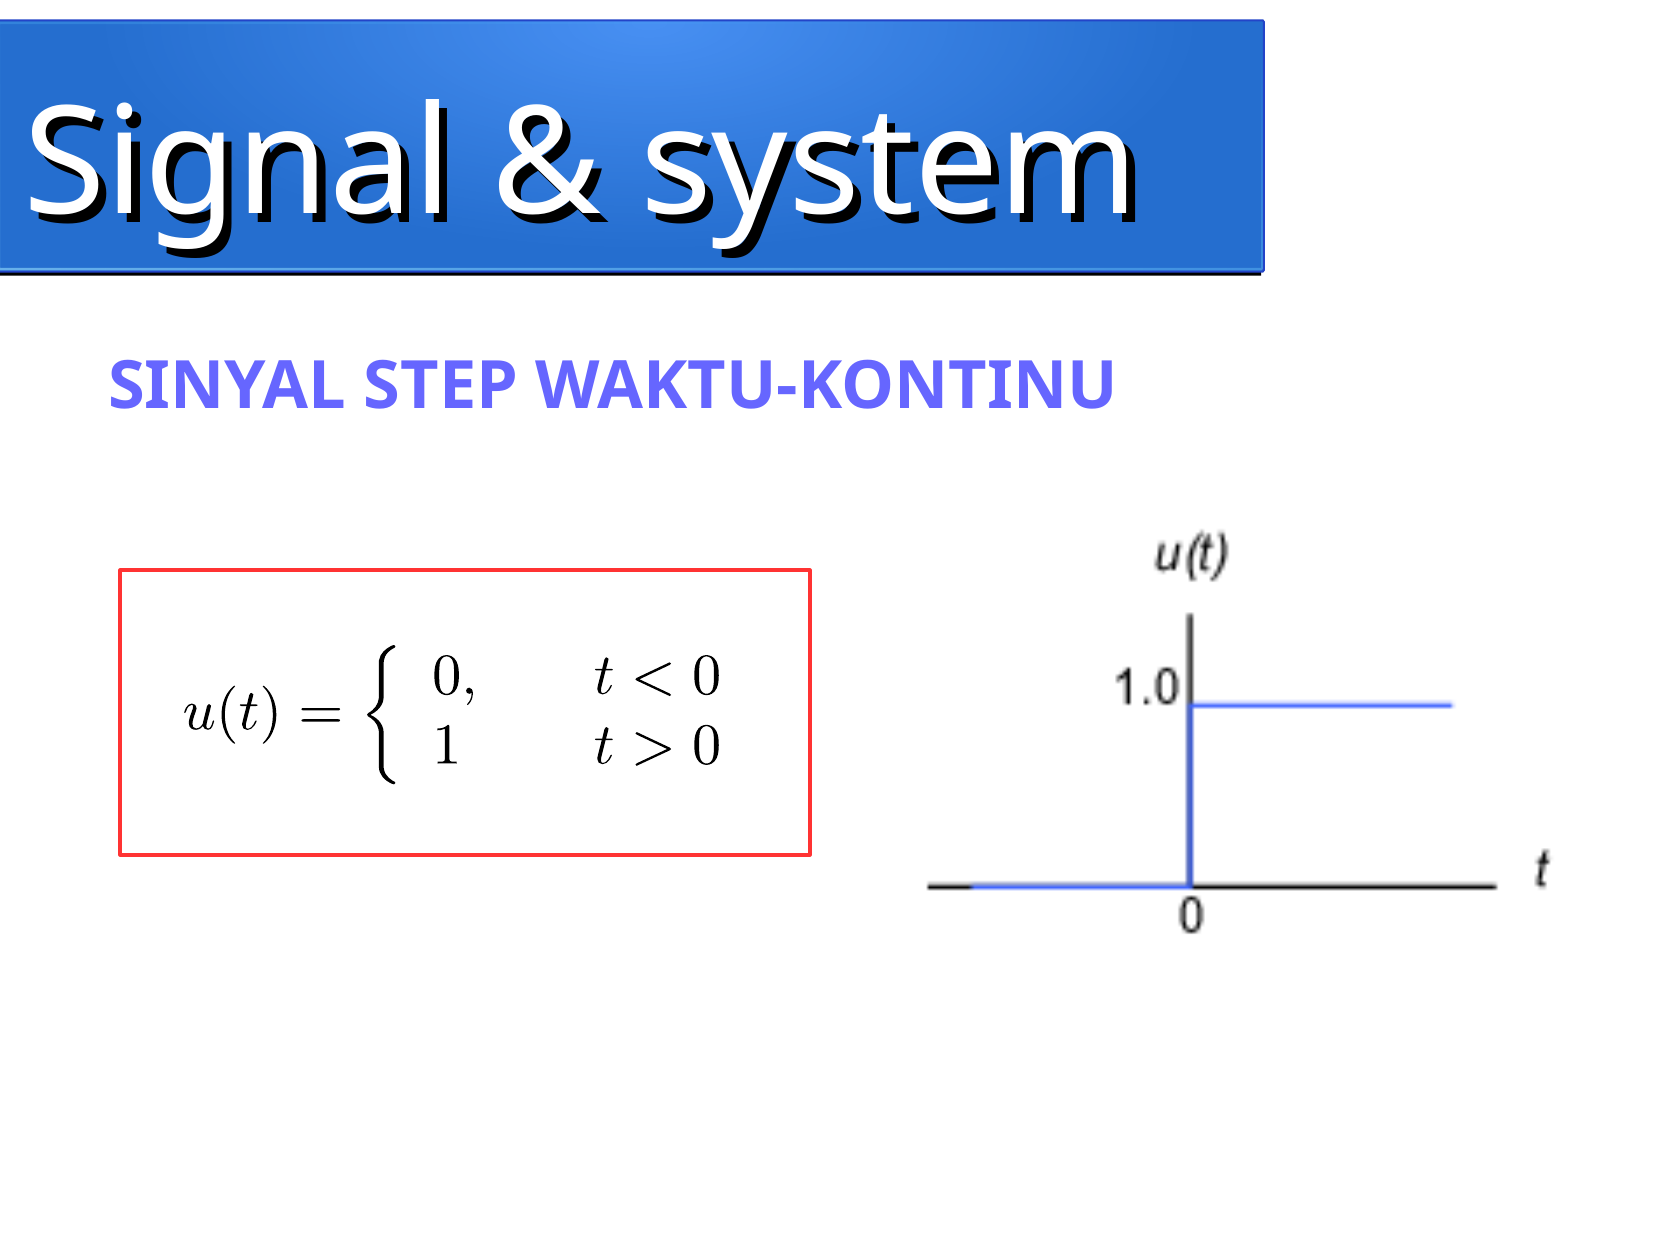

# Signal & system
SINYAL STEP WAKTU-KONTINU